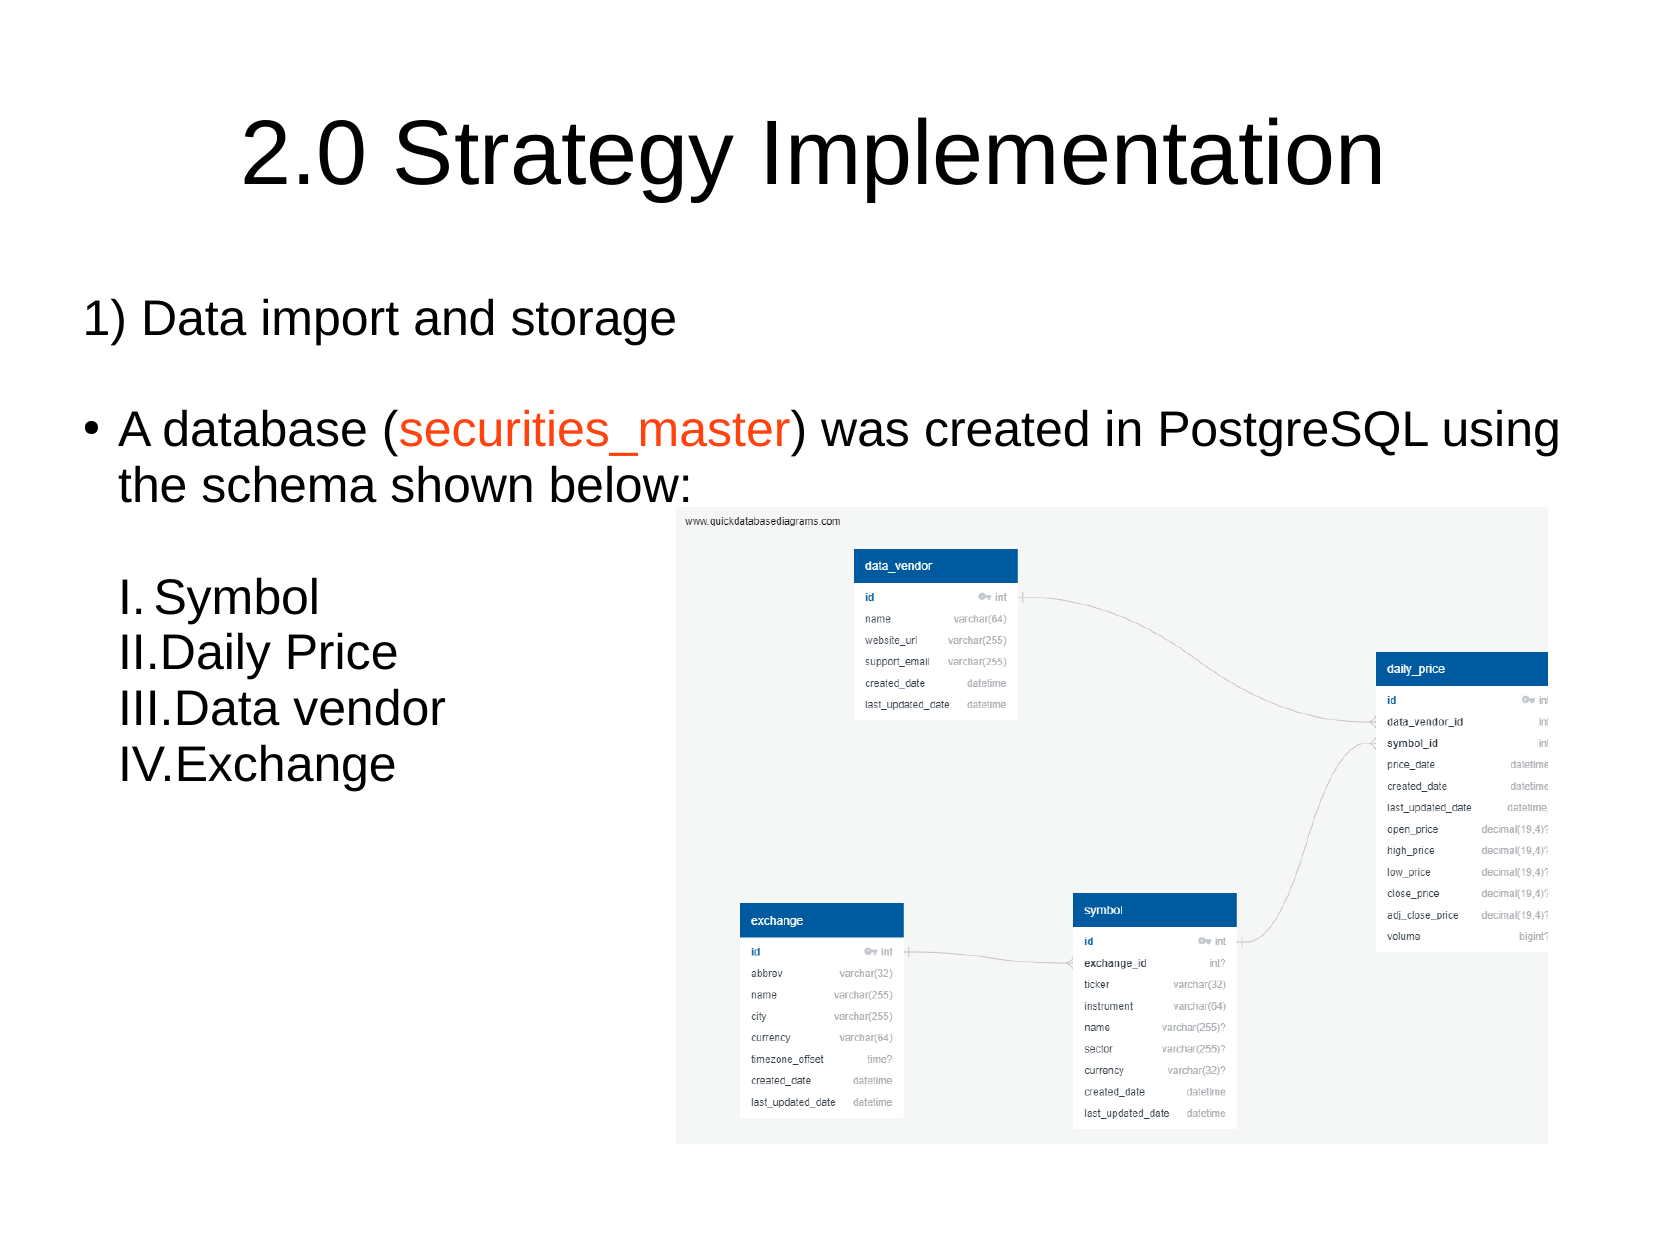

# 2.0 Strategy Implementation
 Data import and storage
A database (securities_master) was created in PostgreSQL using the schema shown below:
Symbol
Daily Price
Data vendor
Exchange